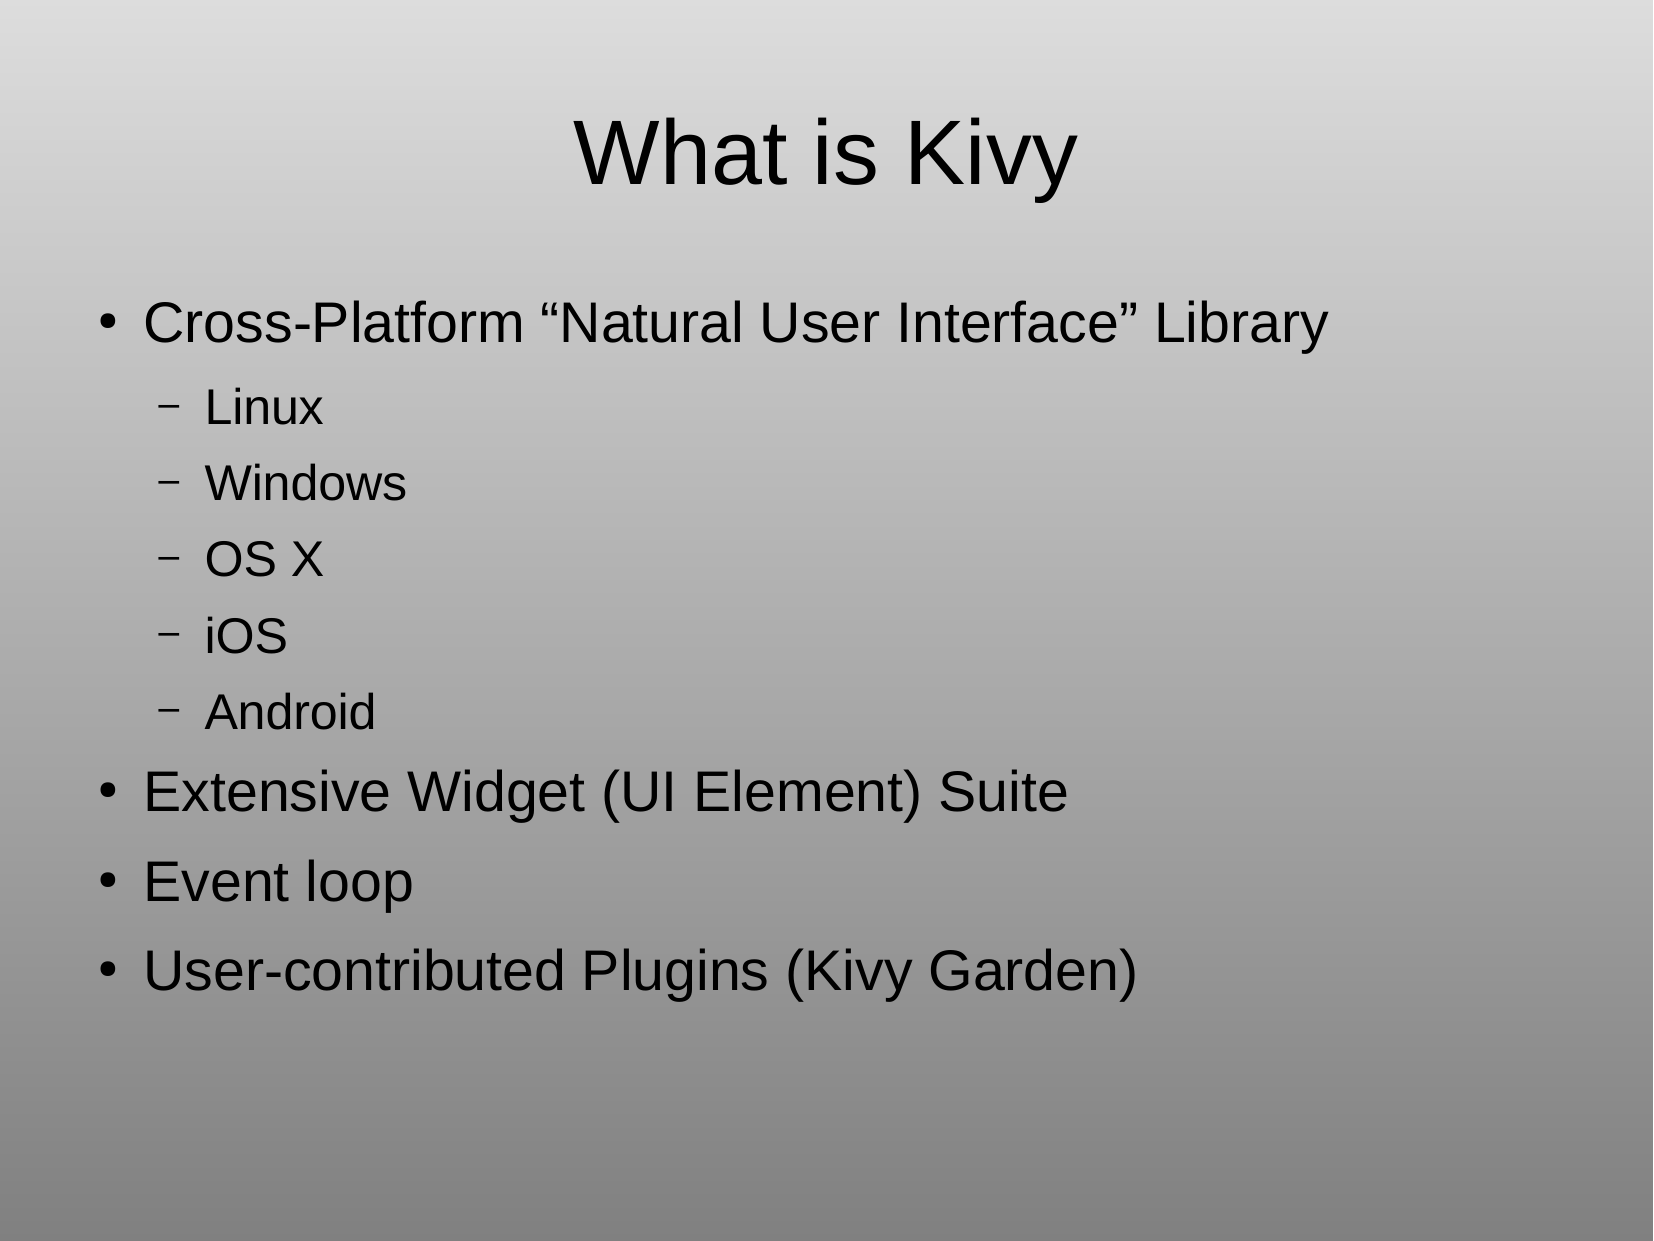

# What is Kivy
Cross-Platform “Natural User Interface” Library
Linux
Windows
OS X
iOS
Android
Extensive Widget (UI Element) Suite
Event loop
User-contributed Plugins (Kivy Garden)